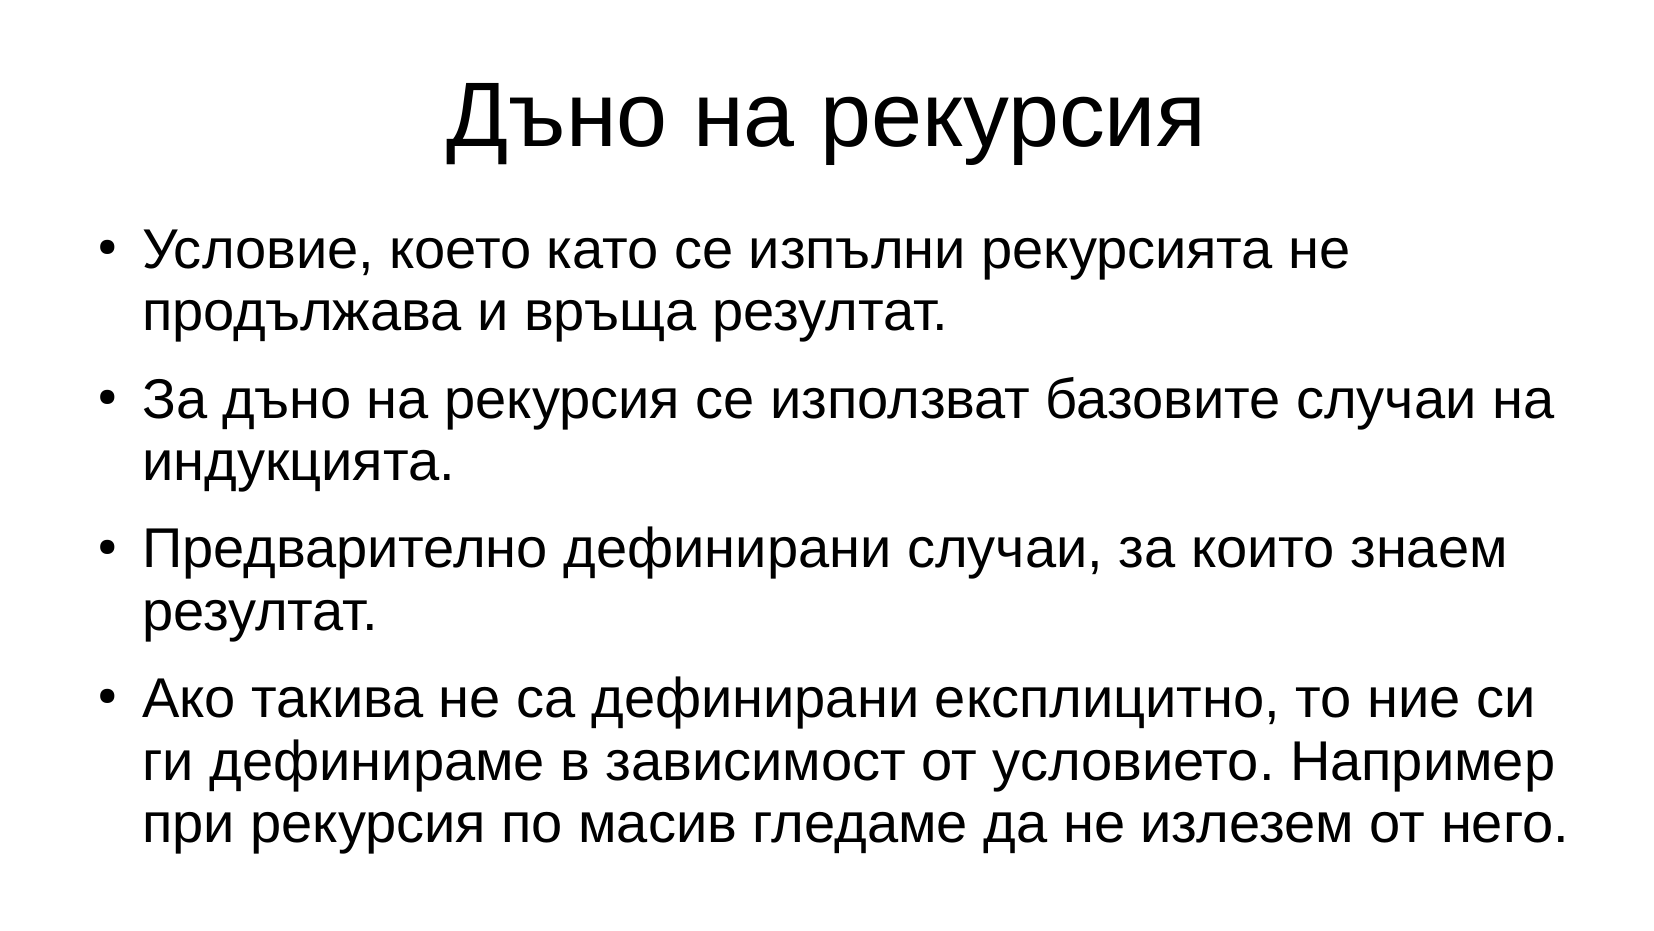

# Дъно на рекурсия
Условие, което като се изпълни рекурсията не продължава и връща резултат.
За дъно на рекурсия се използват базовите случаи на индукцията.
Предварително дефинирани случаи, за които знаем резултат.
Ако такива не са дефинирани експлицитно, то ние си ги дефинираме в зависимост от условието. Например при рекурсия по масив гледаме да не излезем от него.